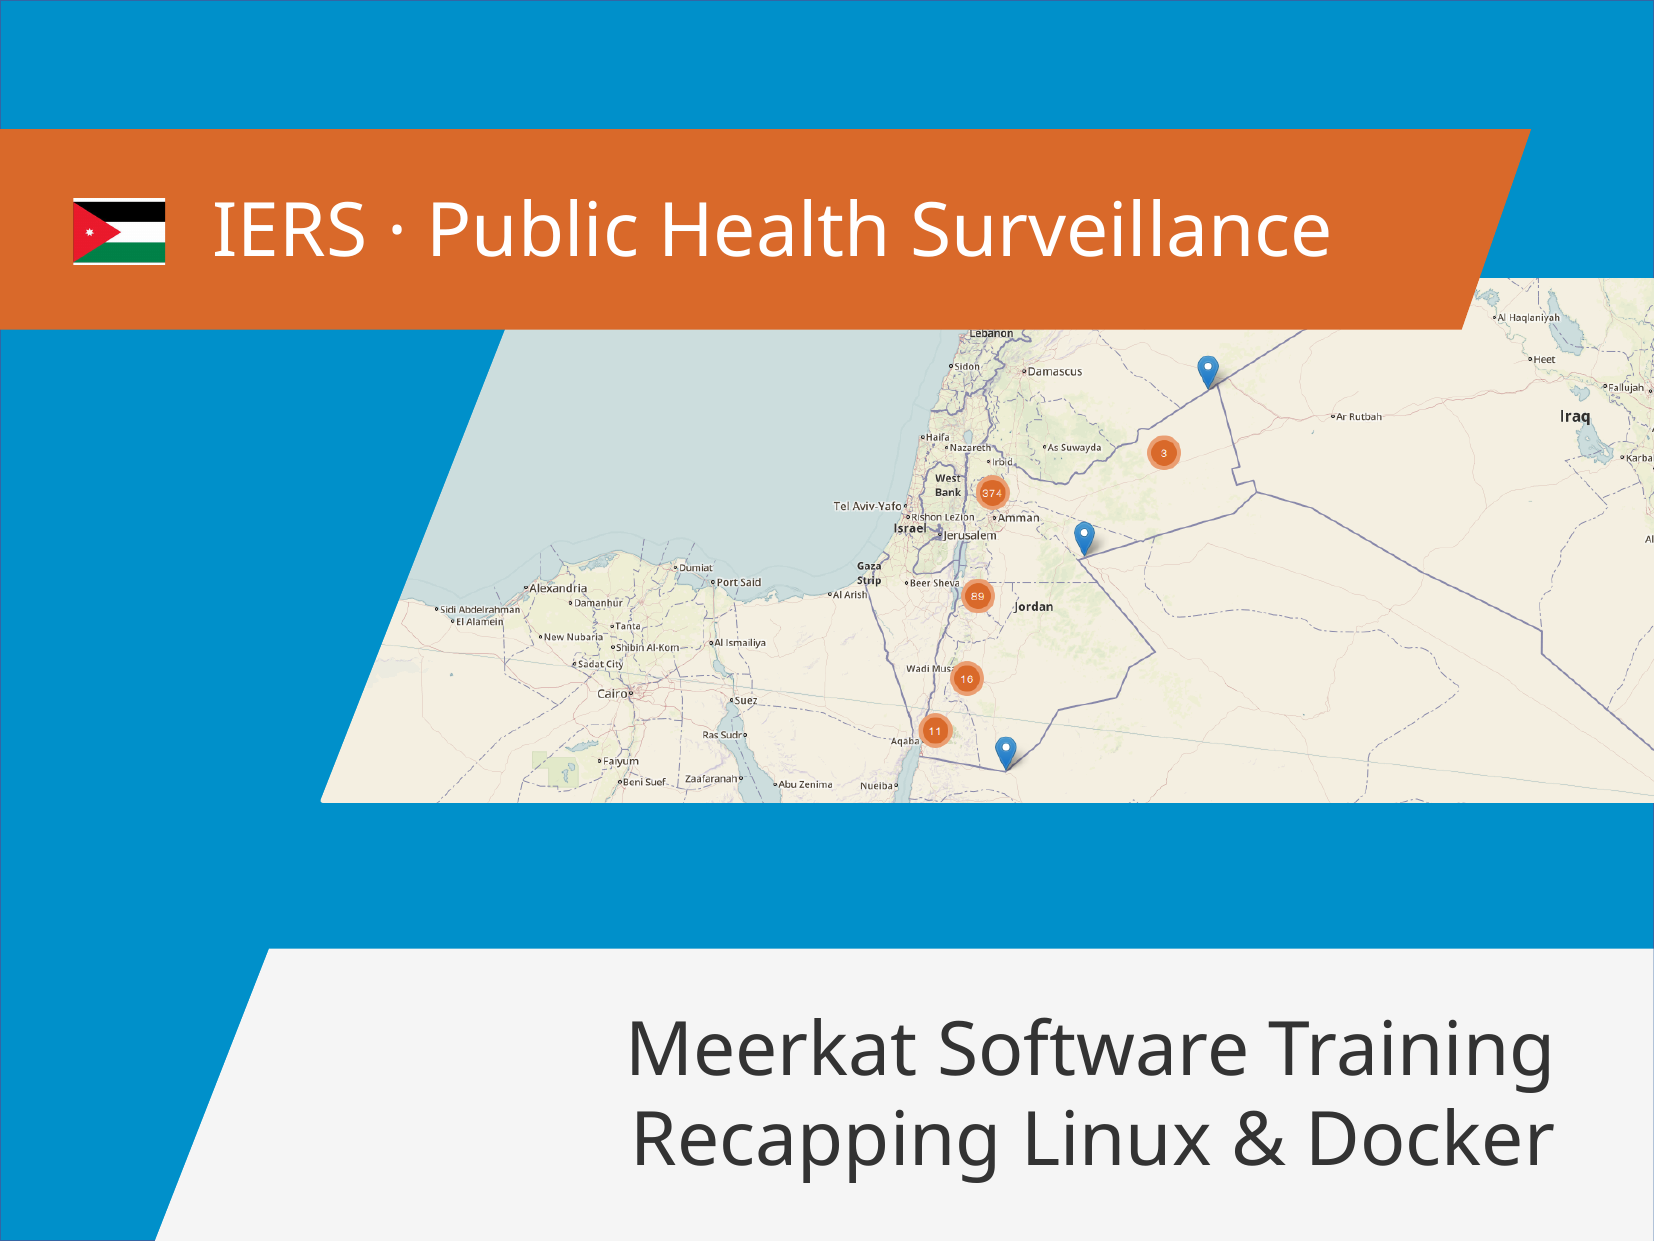

IERS · Public Health Surveillance
Meerkat Software Training
Recapping Linux & Docker